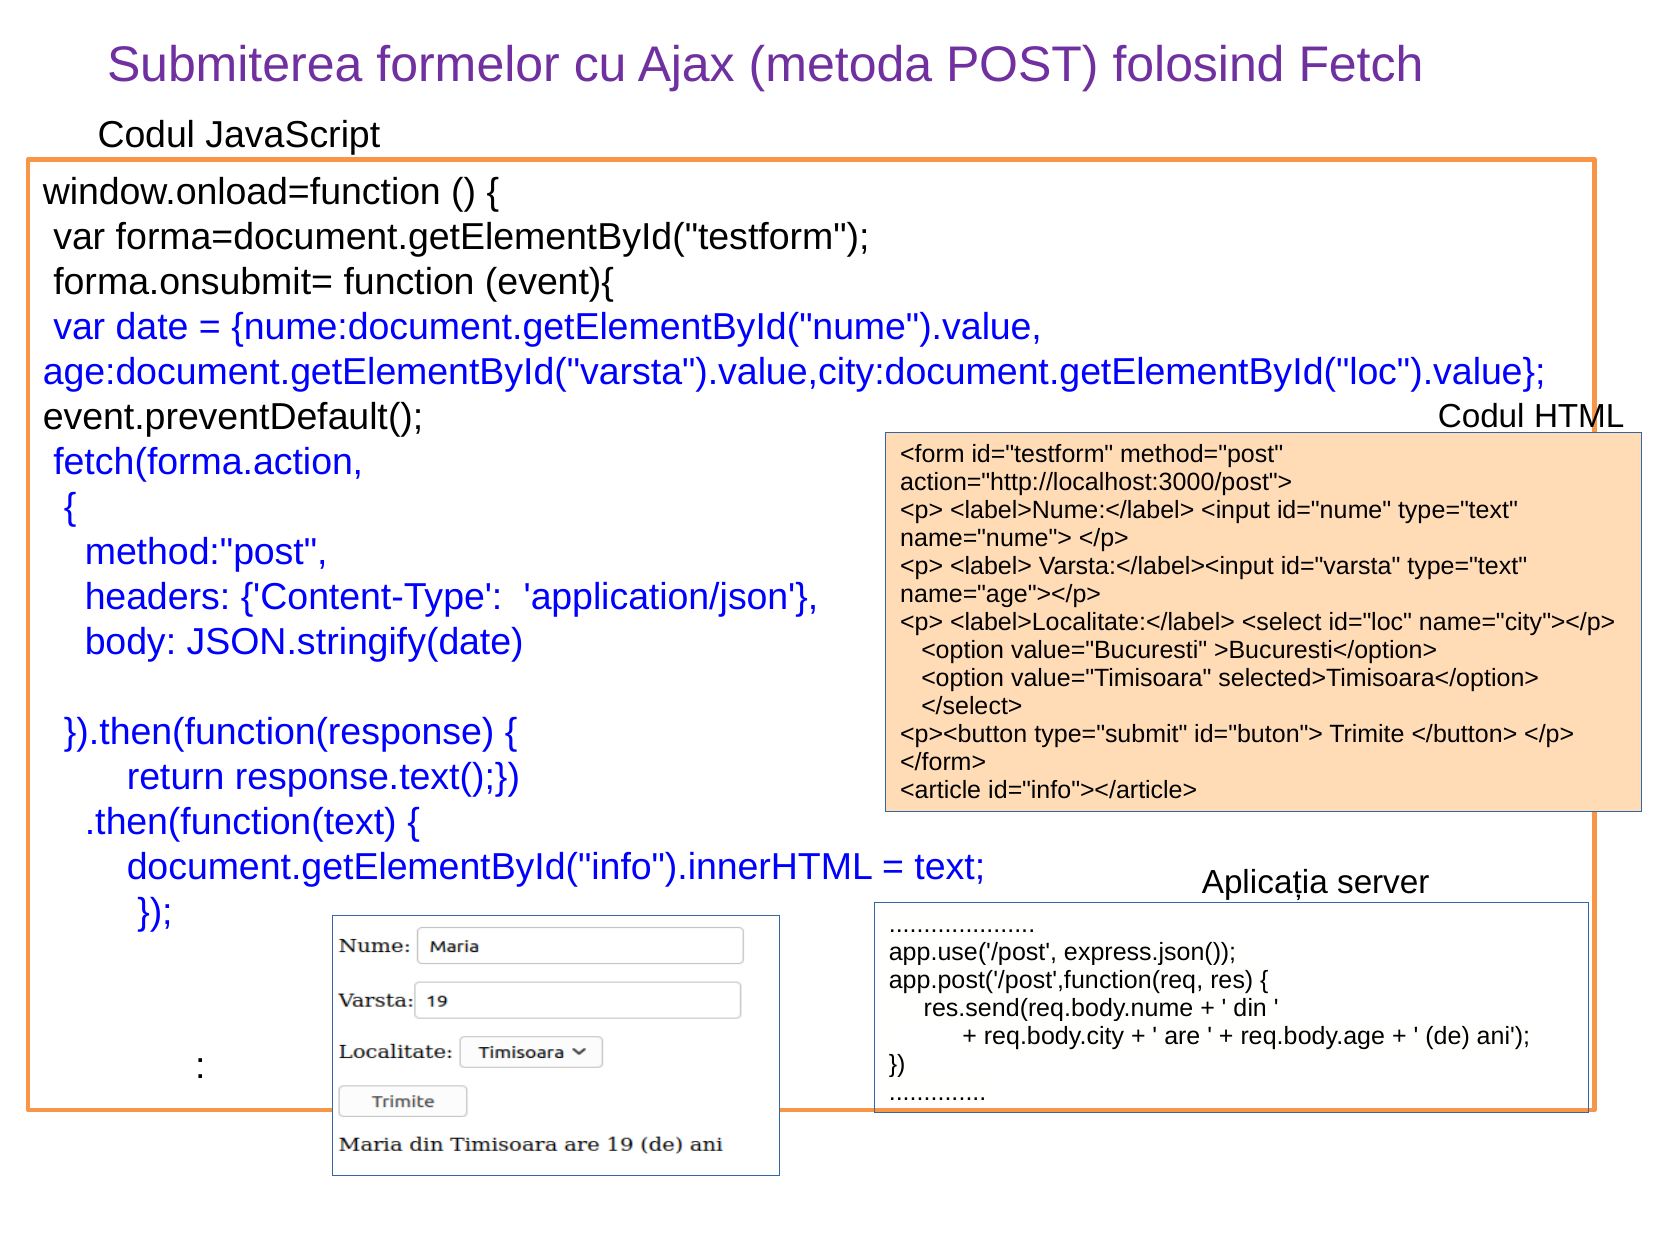

Submiterea formelor cu Ajax (metoda POST) folosind Fetch
Codul JavaScript
window.onload=function () {
 var forma=document.getElementById("testform");
 forma.onsubmit= function (event){
 var date = {nume:document.getElementById("nume").value, 	 age:document.getElementById("varsta").value,city:document.getElementById("loc").value};
event.preventDefault();
 fetch(forma.action,
 {
 method:"post",
 headers: {'Content-Type': 'application/json'},
 body: JSON.stringify(date)
 }).then(function(response) {
 return response.text();})
 .then(function(text) {
 document.getElementById("info").innerHTML = text;
 });
Codul HTML
<form id="testform" method="post" action="http://localhost:3000/post">
<p> <label>Nume:</label> <input id="nume" type="text" name="nume"> </p>
<p> <label> Varsta:</label><input id="varsta" type="text" name="age"></p>
<p> <label>Localitate:</label> <select id="loc" name="city"></p>
 <option value="Bucuresti" >Bucuresti</option>
 <option value="Timisoara" selected>Timisoara</option>
 </select>
<p><button type="submit" id="buton"> Trimite </button> </p>
</form>
<article id="info"></article>
Aplicația server
.....................
app.use('/post', express.json());
app.post('/post',function(req, res) {
 res.send(req.body.nume + ' din '
 	+ req.body.city + ' are ' + req.body.age + ' (de) ani');
})
..............
: